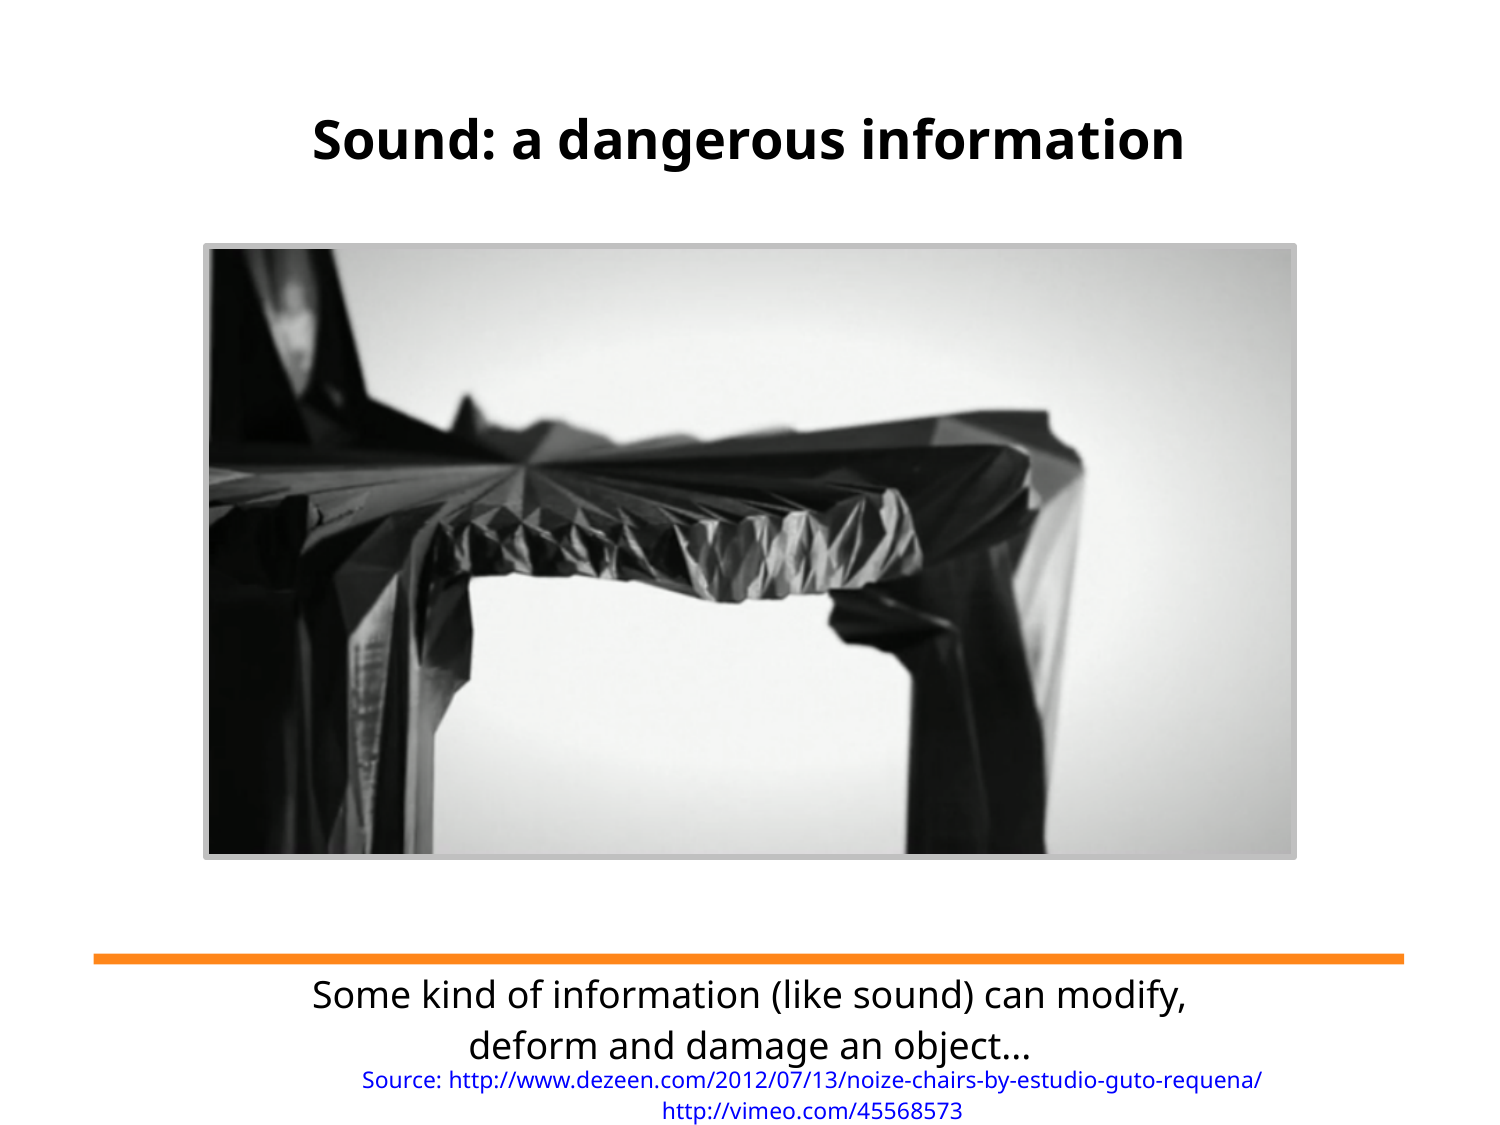

# Sound: a dangerous information
Some kind of information (like sound) can modify, deform and damage an object...
Source: http://www.dezeen.com/2012/07/13/noize-chairs-by-estudio-guto-requena/
http://vimeo.com/45568573